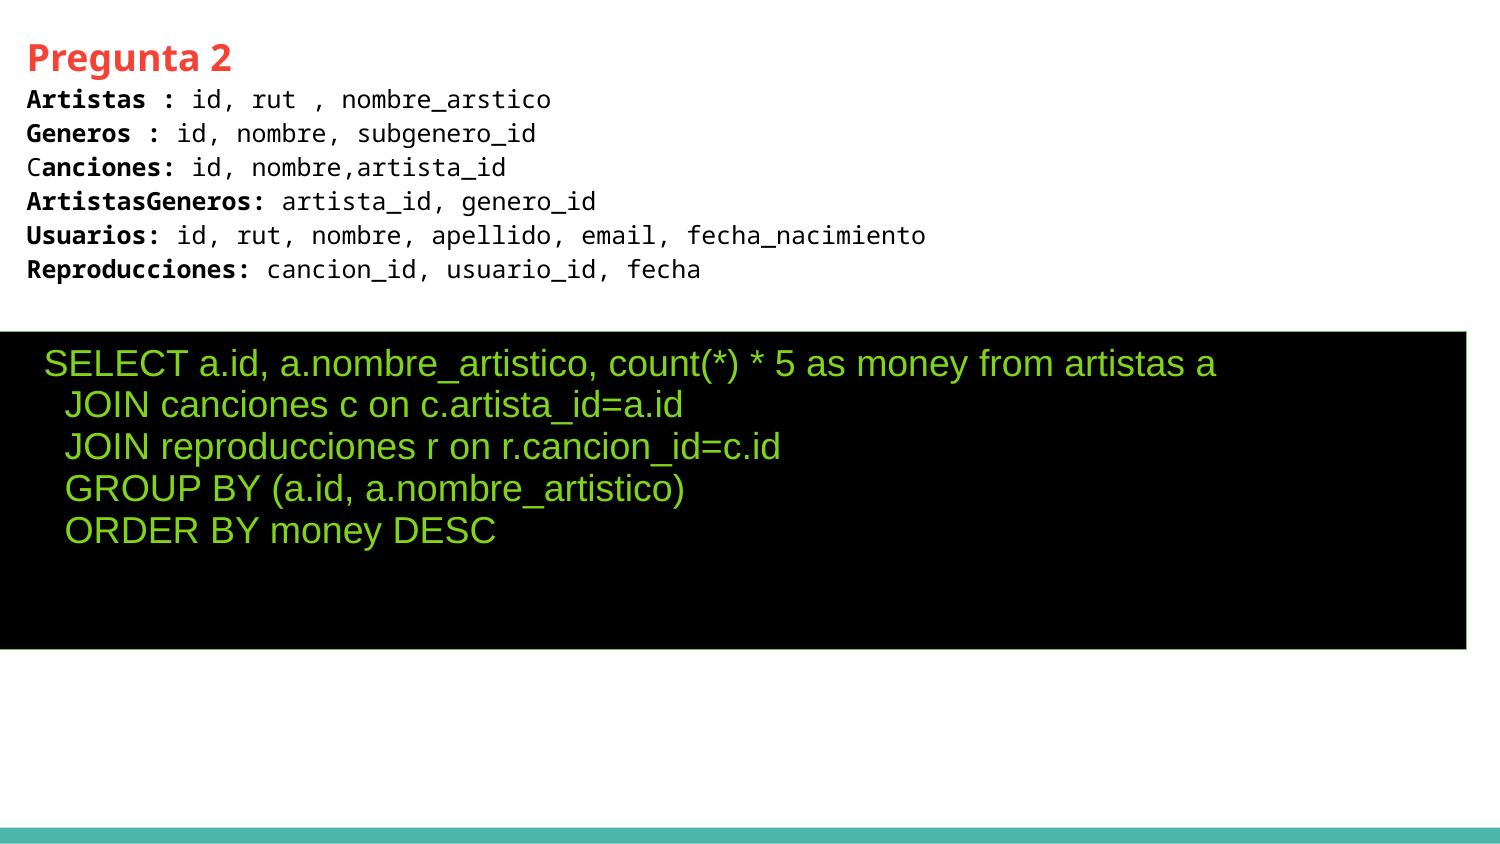

Pregunta 2
Artistas : id, rut , nombre_arstico
Generos : id, nombre, subgenero_id
Canciones: id, nombre,artista_id
ArtistasGeneros: artista_id, genero_id
Usuarios: id, rut, nombre, apellido, email, fecha_nacimiento
Reproducciones: cancion_id, usuario_id, fecha
2 - Si cada reproducción se paga a 5 pesos ¿cuánto ha ganado cada artista?
| |
| --- |
SELECT a.id, a.nombre_artistico, count(*) * 5 as money from artistas a
 JOIN canciones c on c.artista_id=a.id
 JOIN reproducciones r on r.cancion_id=c.id
 GROUP BY (a.id, a.nombre_artistico)
 ORDER BY money DESC